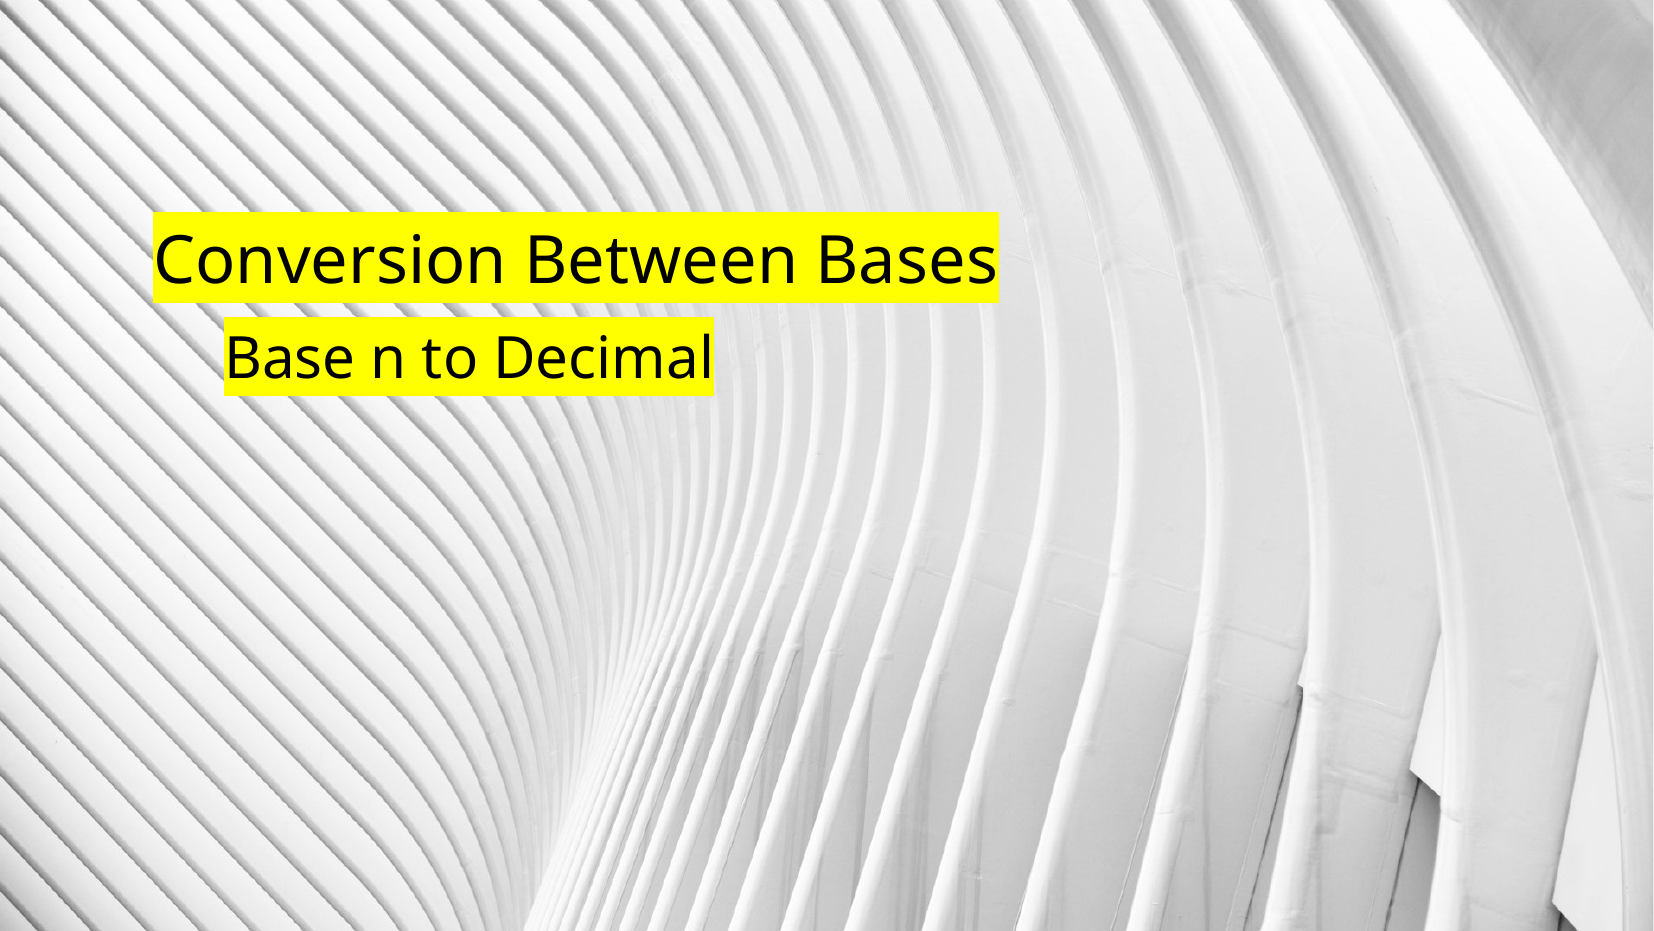

# Conversion Between Bases
Base n to Decimal